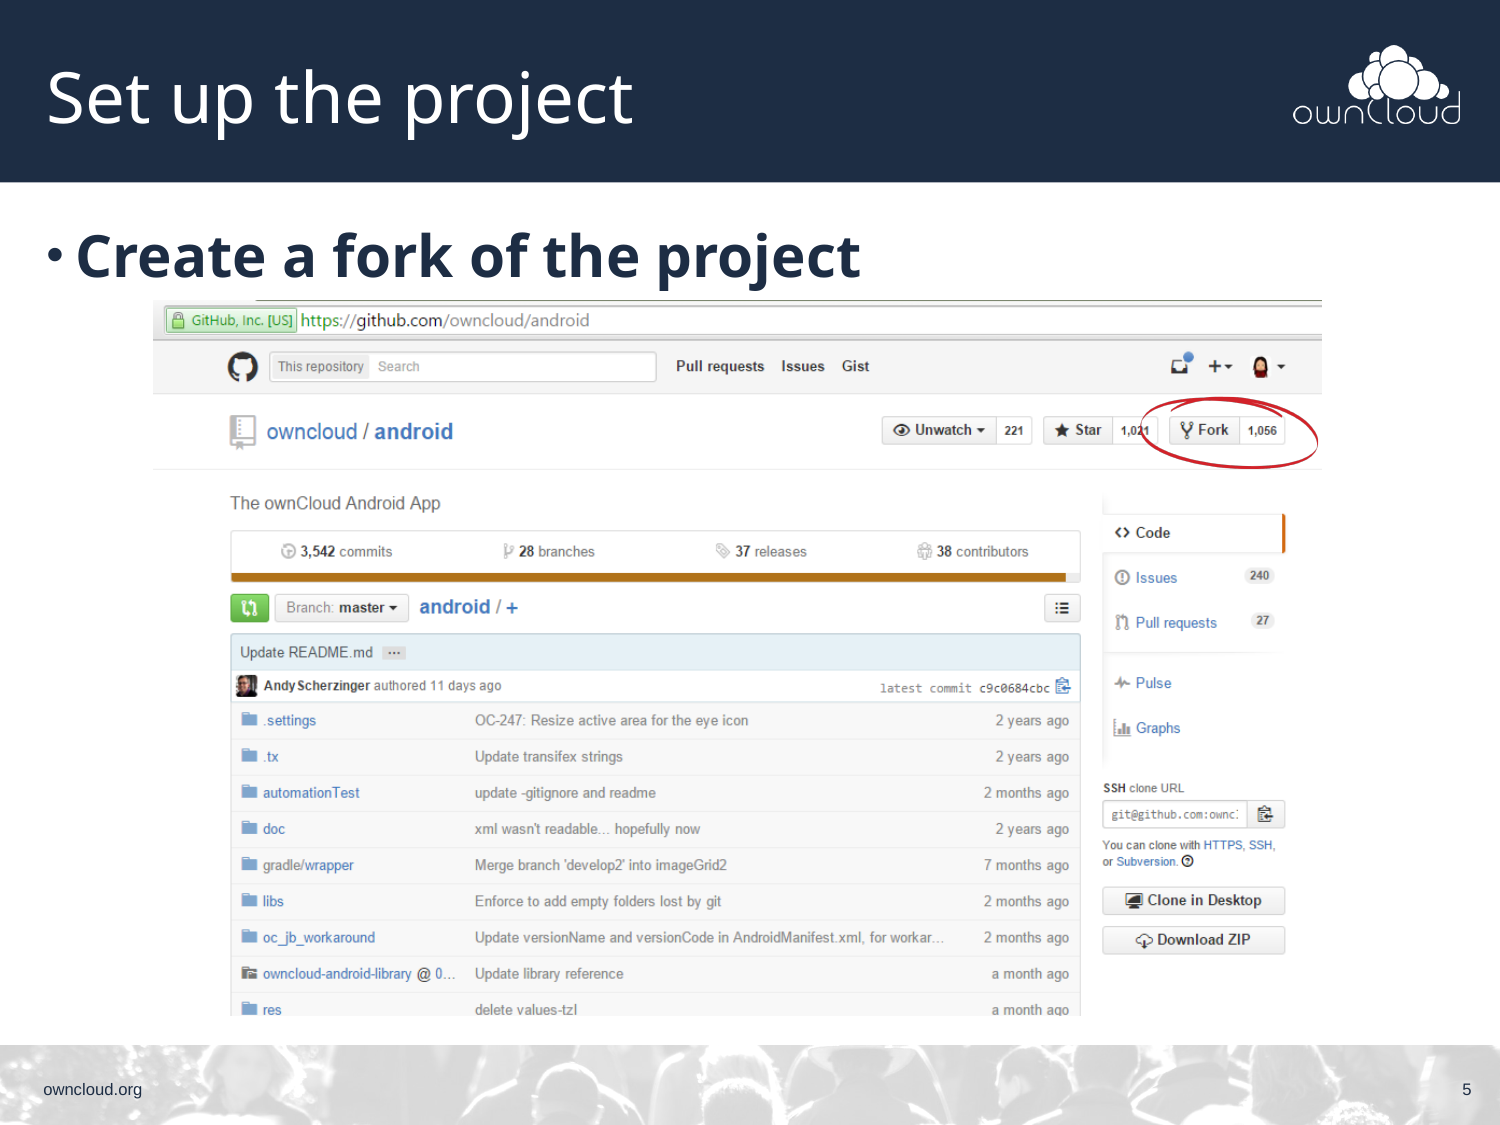

# Set up the project
Create a fork of the project